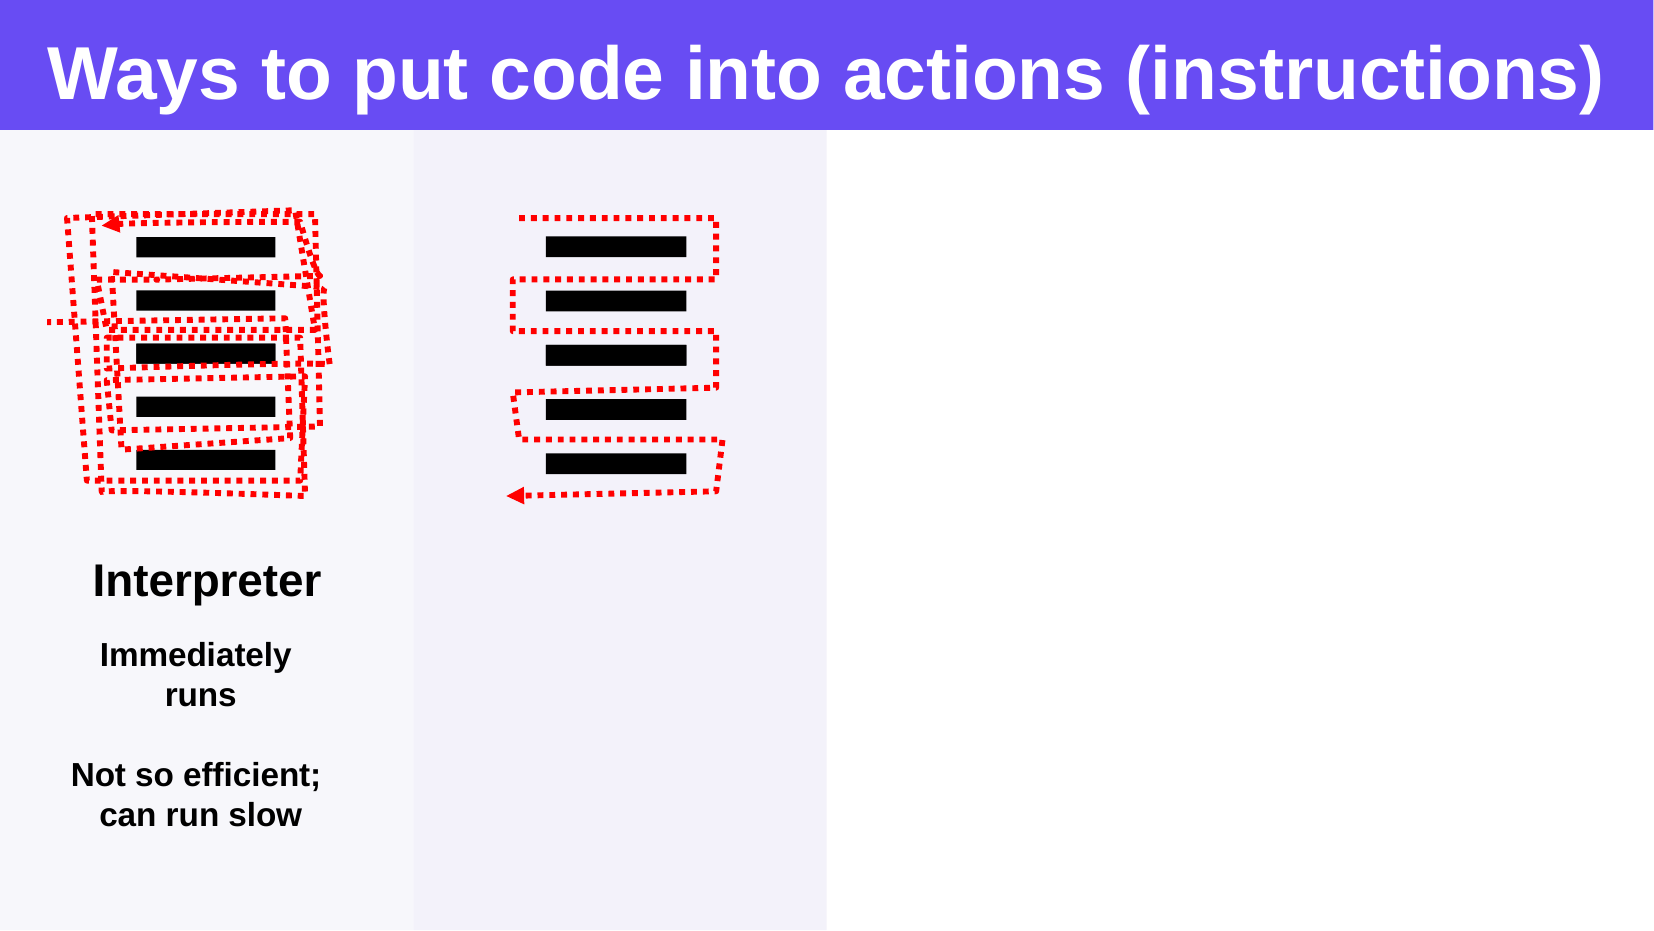

Ways to put code into actions (instructions)
Interpreter
Immediately
runs
Not so efficient;
can run slow